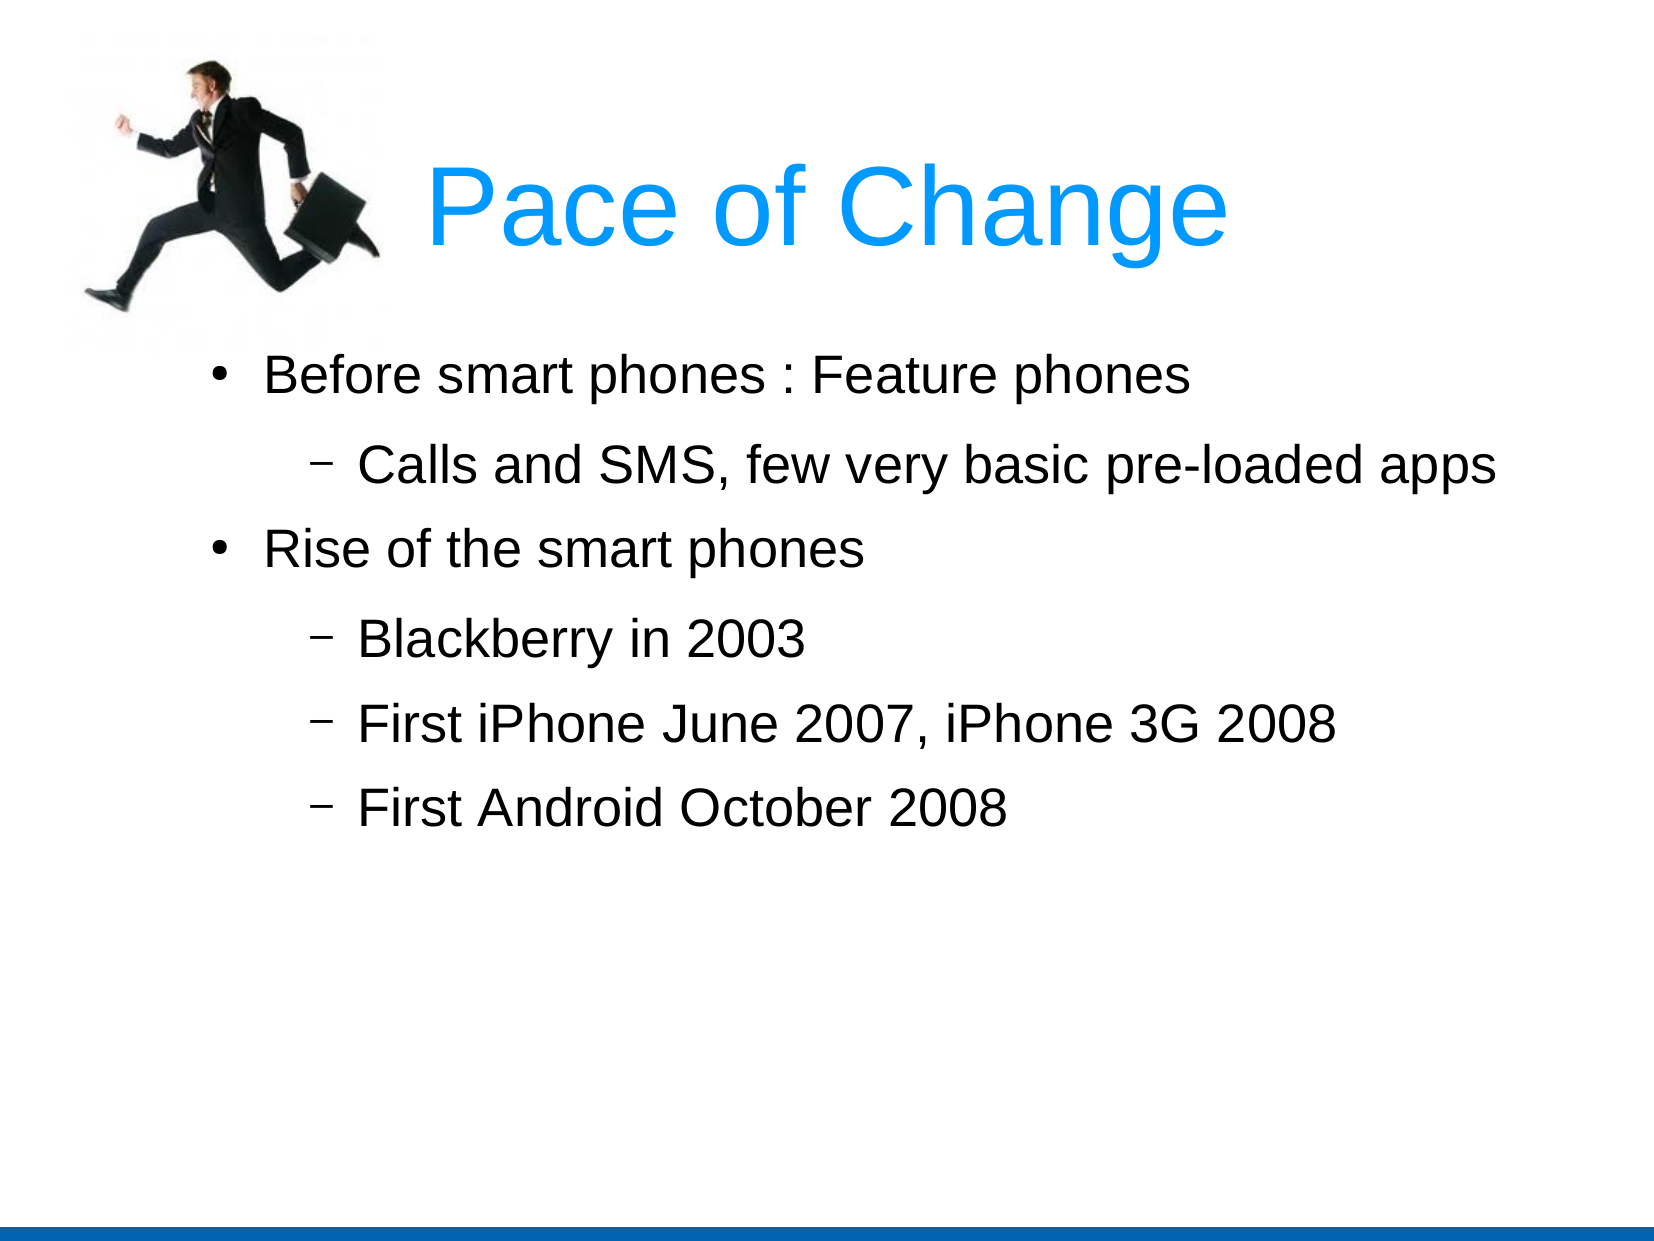

# Pace of Change
Before smart phones : Feature phones
Calls and SMS, few very basic pre-loaded apps
Rise of the smart phones
Blackberry in 2003
First iPhone June 2007, iPhone 3G 2008
First Android October 2008